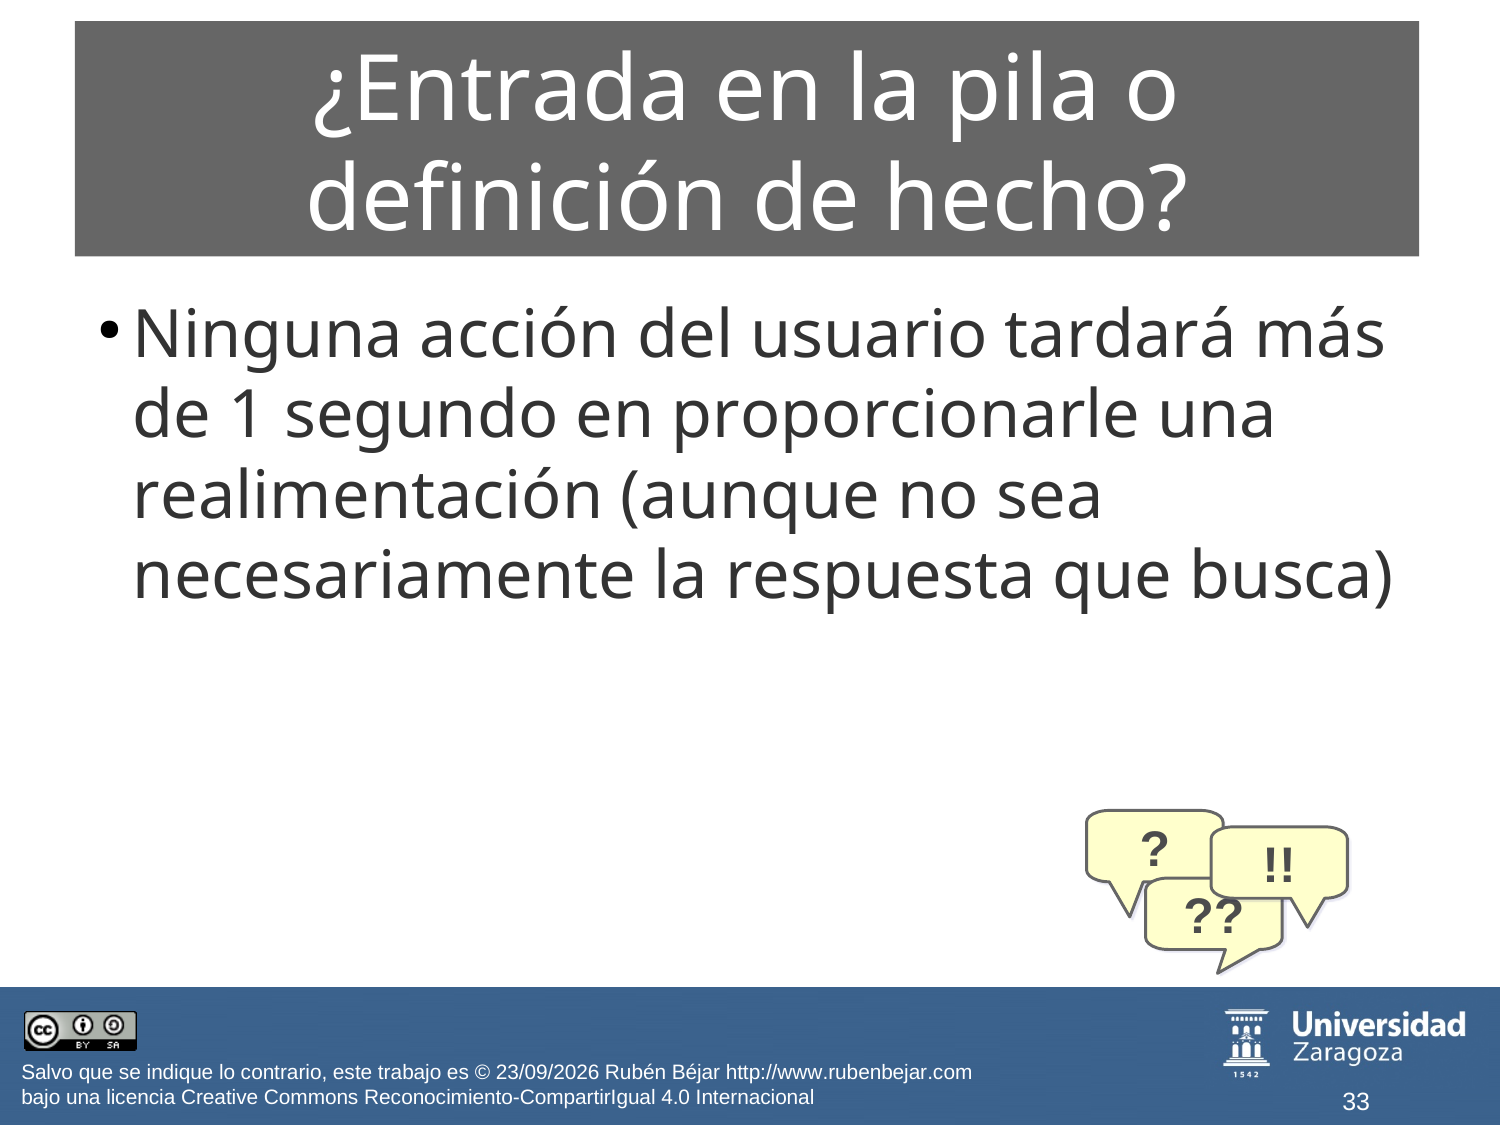

# ¿Entrada en la pila o definición de hecho?
Ninguna acción del usuario tardará más de 1 segundo en proporcionarle una realimentación (aunque no sea necesariamente la respuesta que busca)
?
!!
??